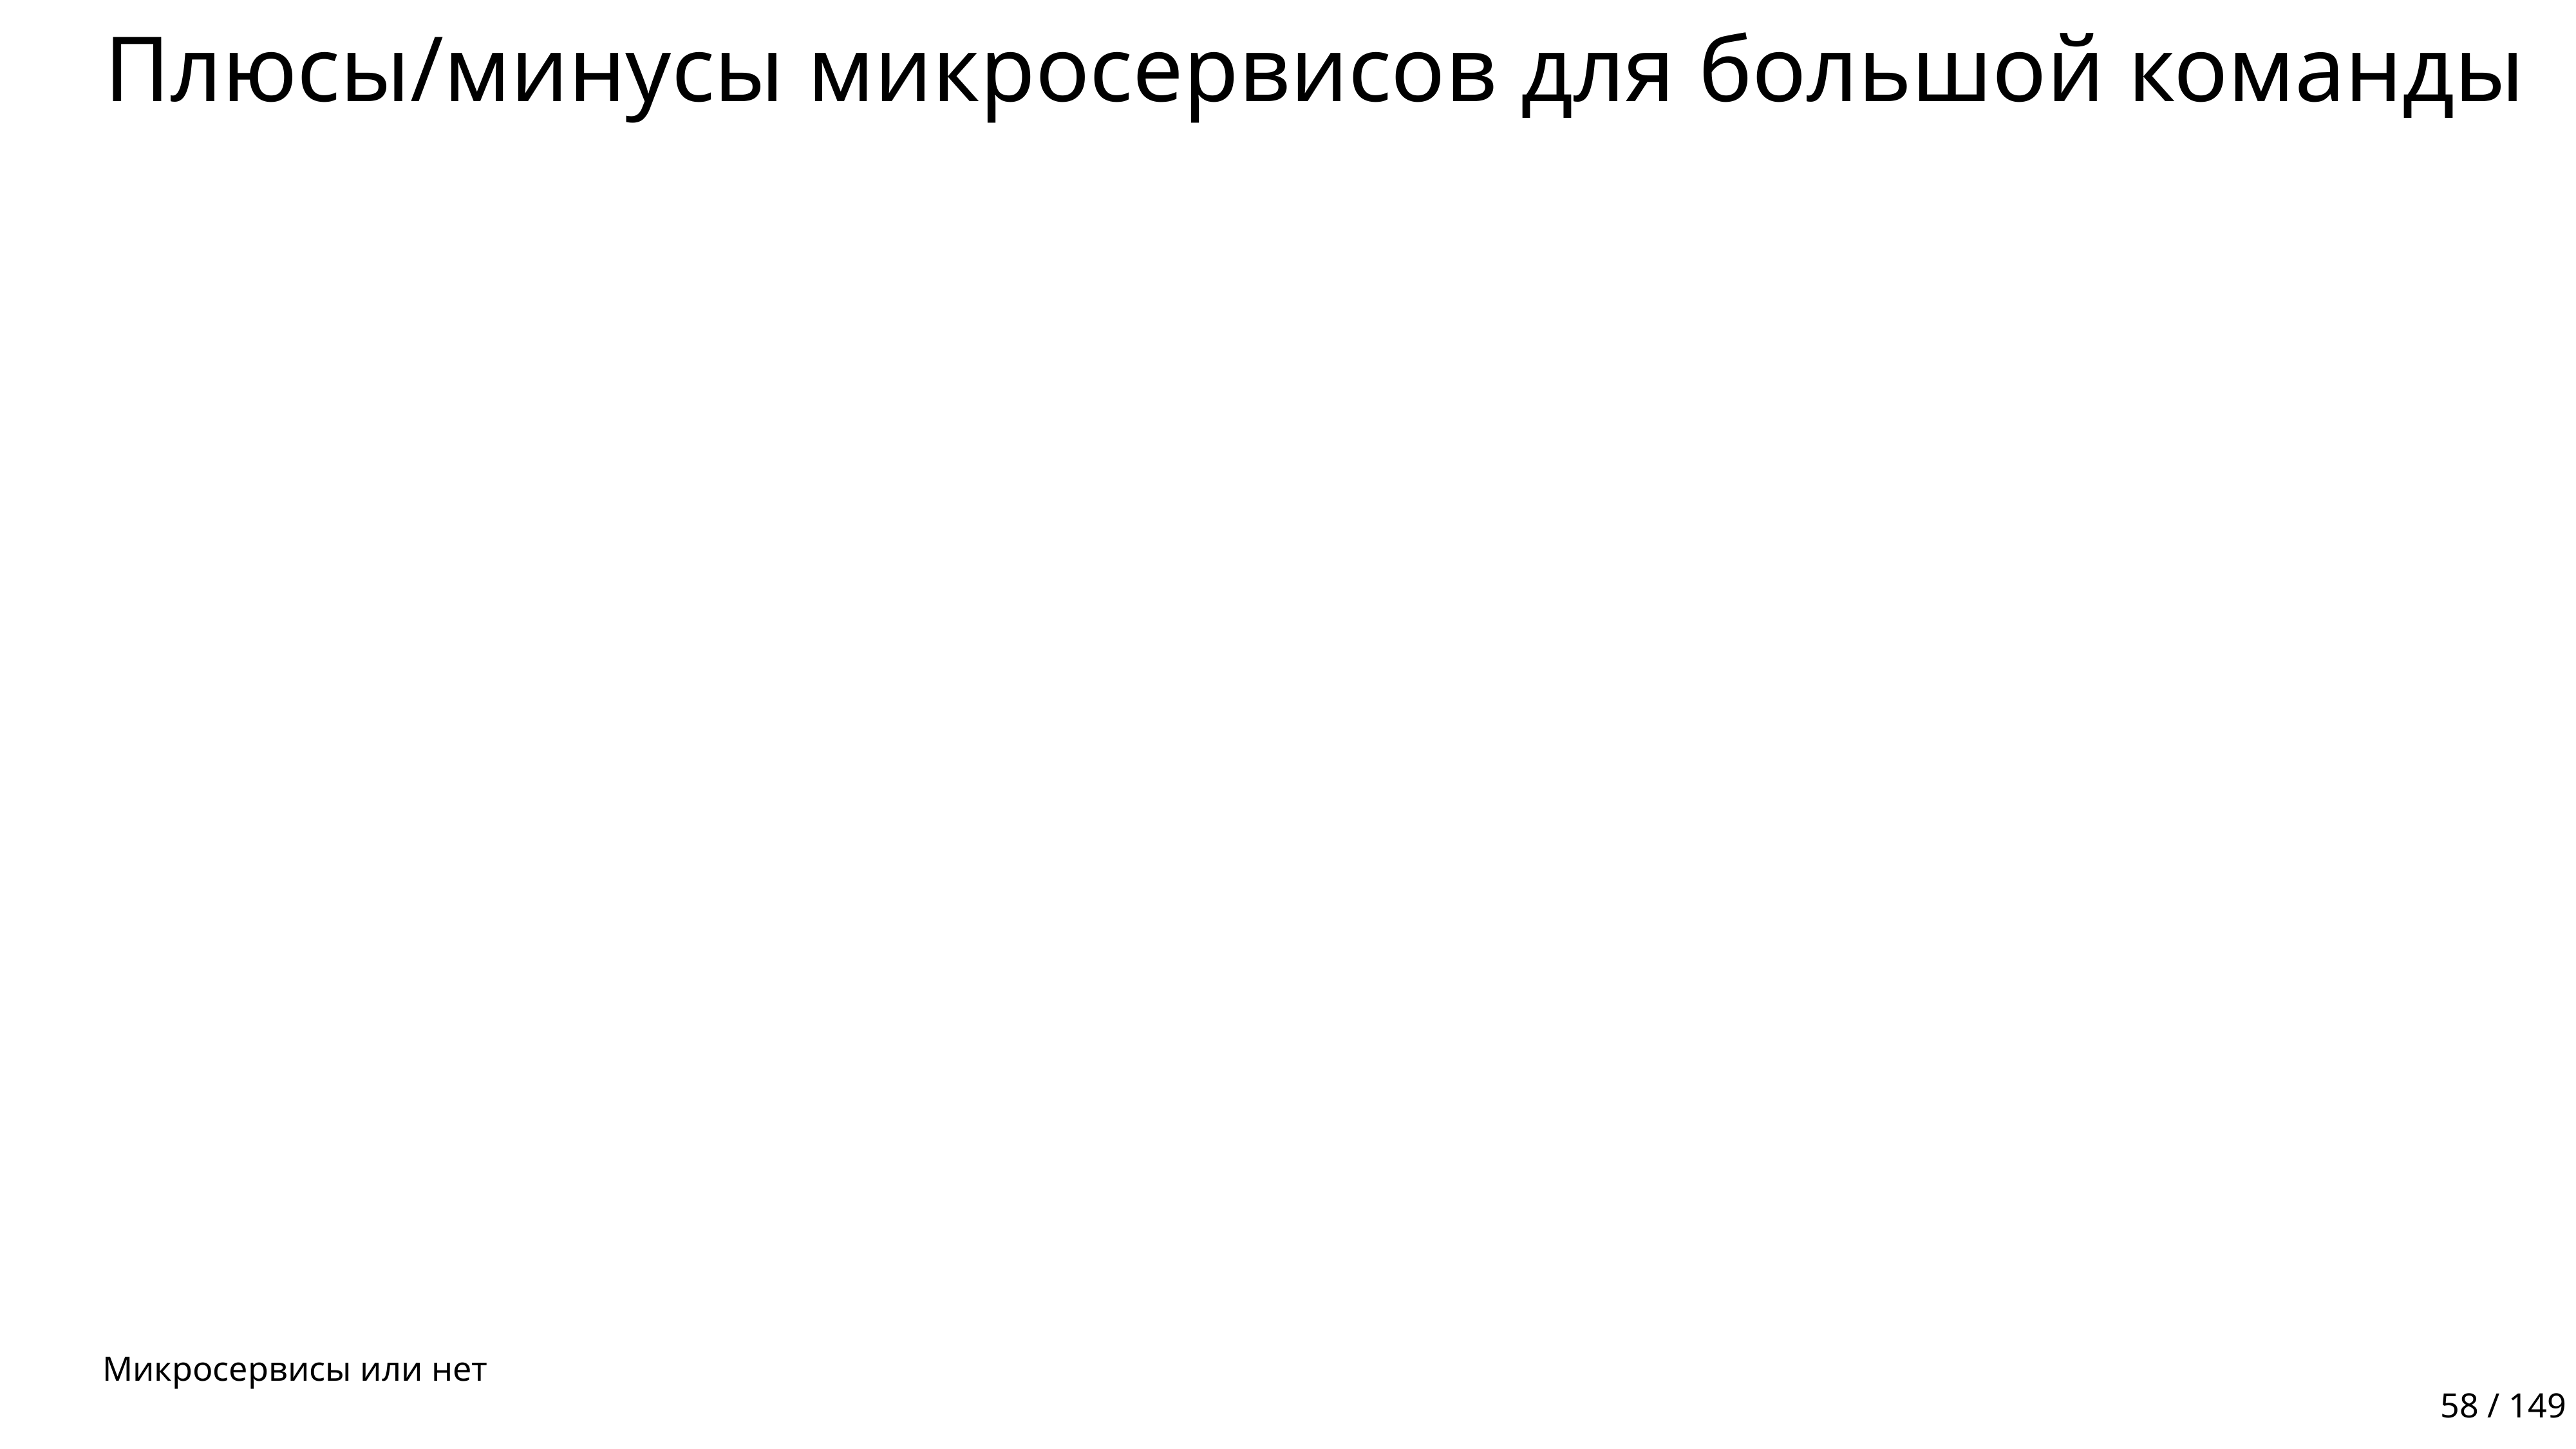

Плюсы/минусы микросервисов для большой команды
#
Микросервисы или нет